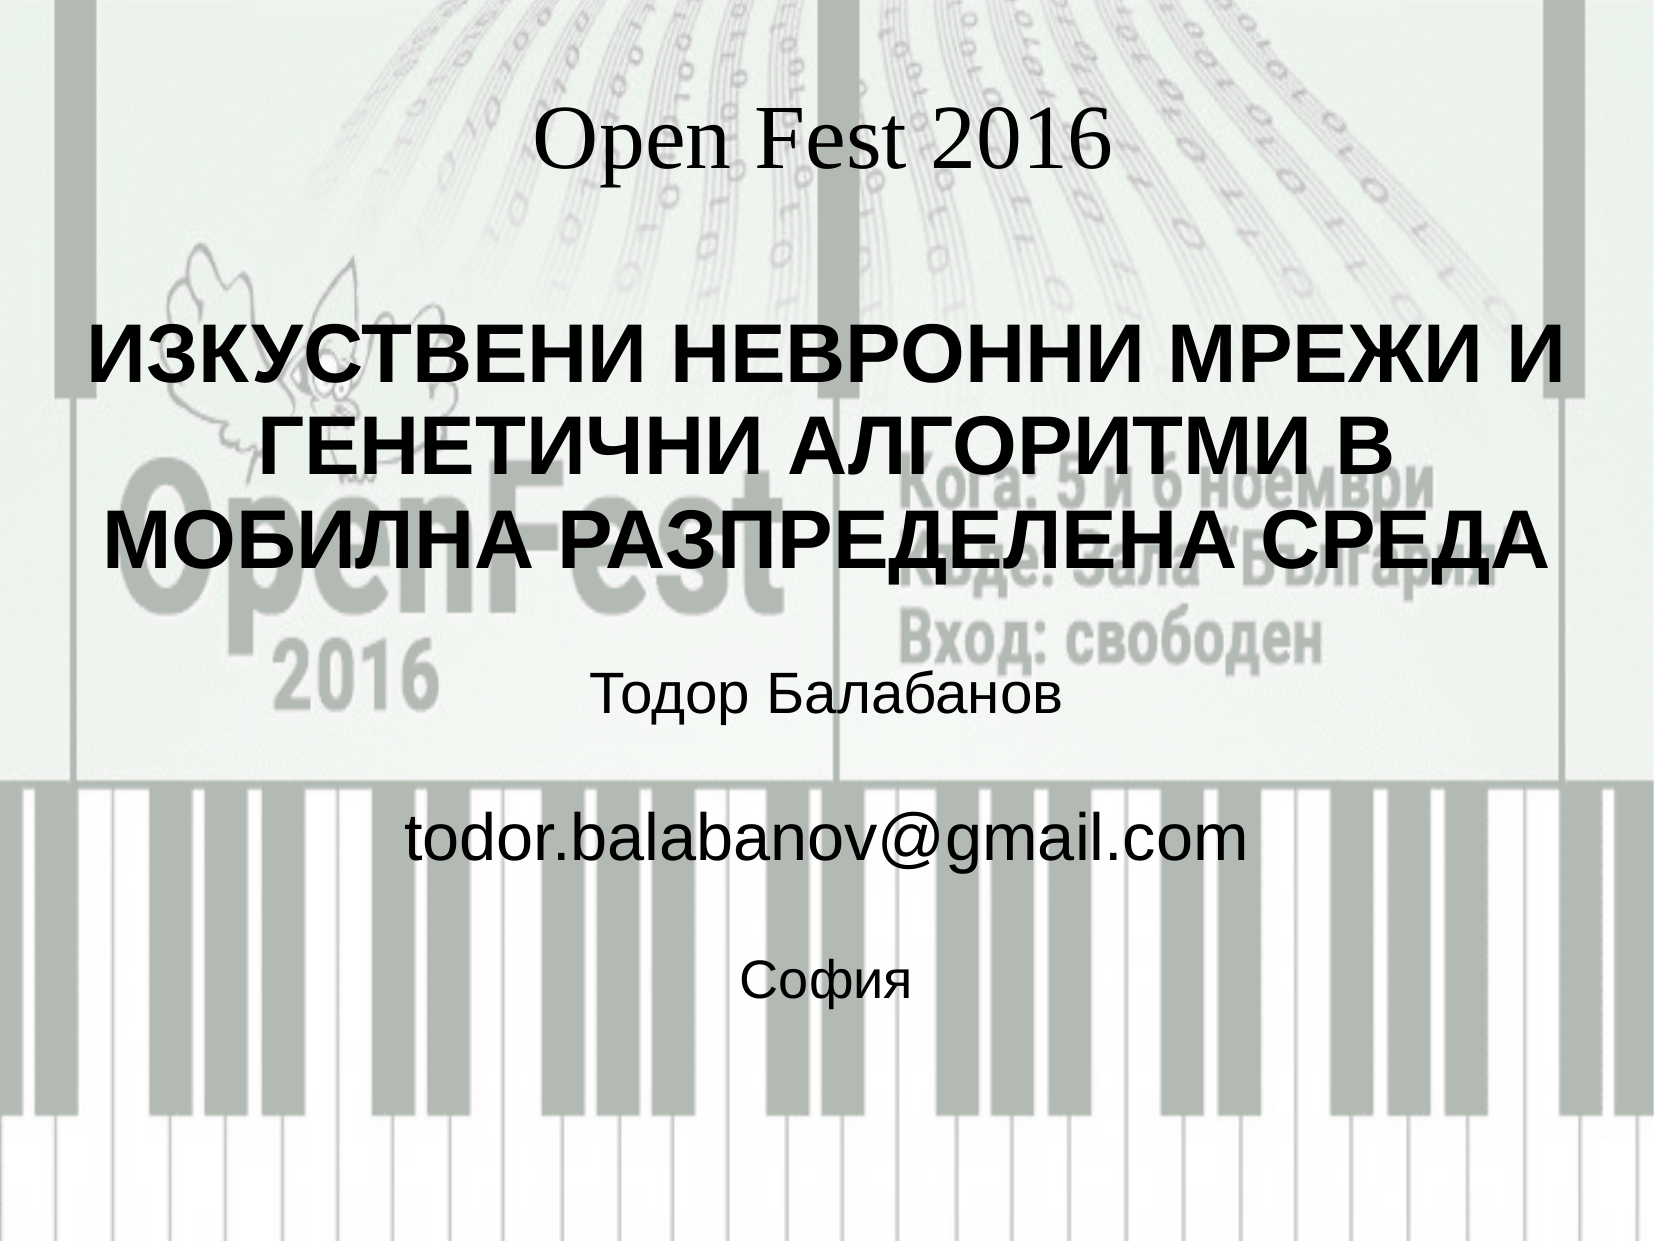

# Open Fest 2016
ИЗКУСТВЕНИ НЕВРОННИ МРЕЖИ И ГЕНЕТИЧНИ АЛГОРИТМИ В МОБИЛНА РАЗПРЕДЕЛЕНА СРЕДА
Тодор Балабанов
todor.balabanov@gmail.com
София